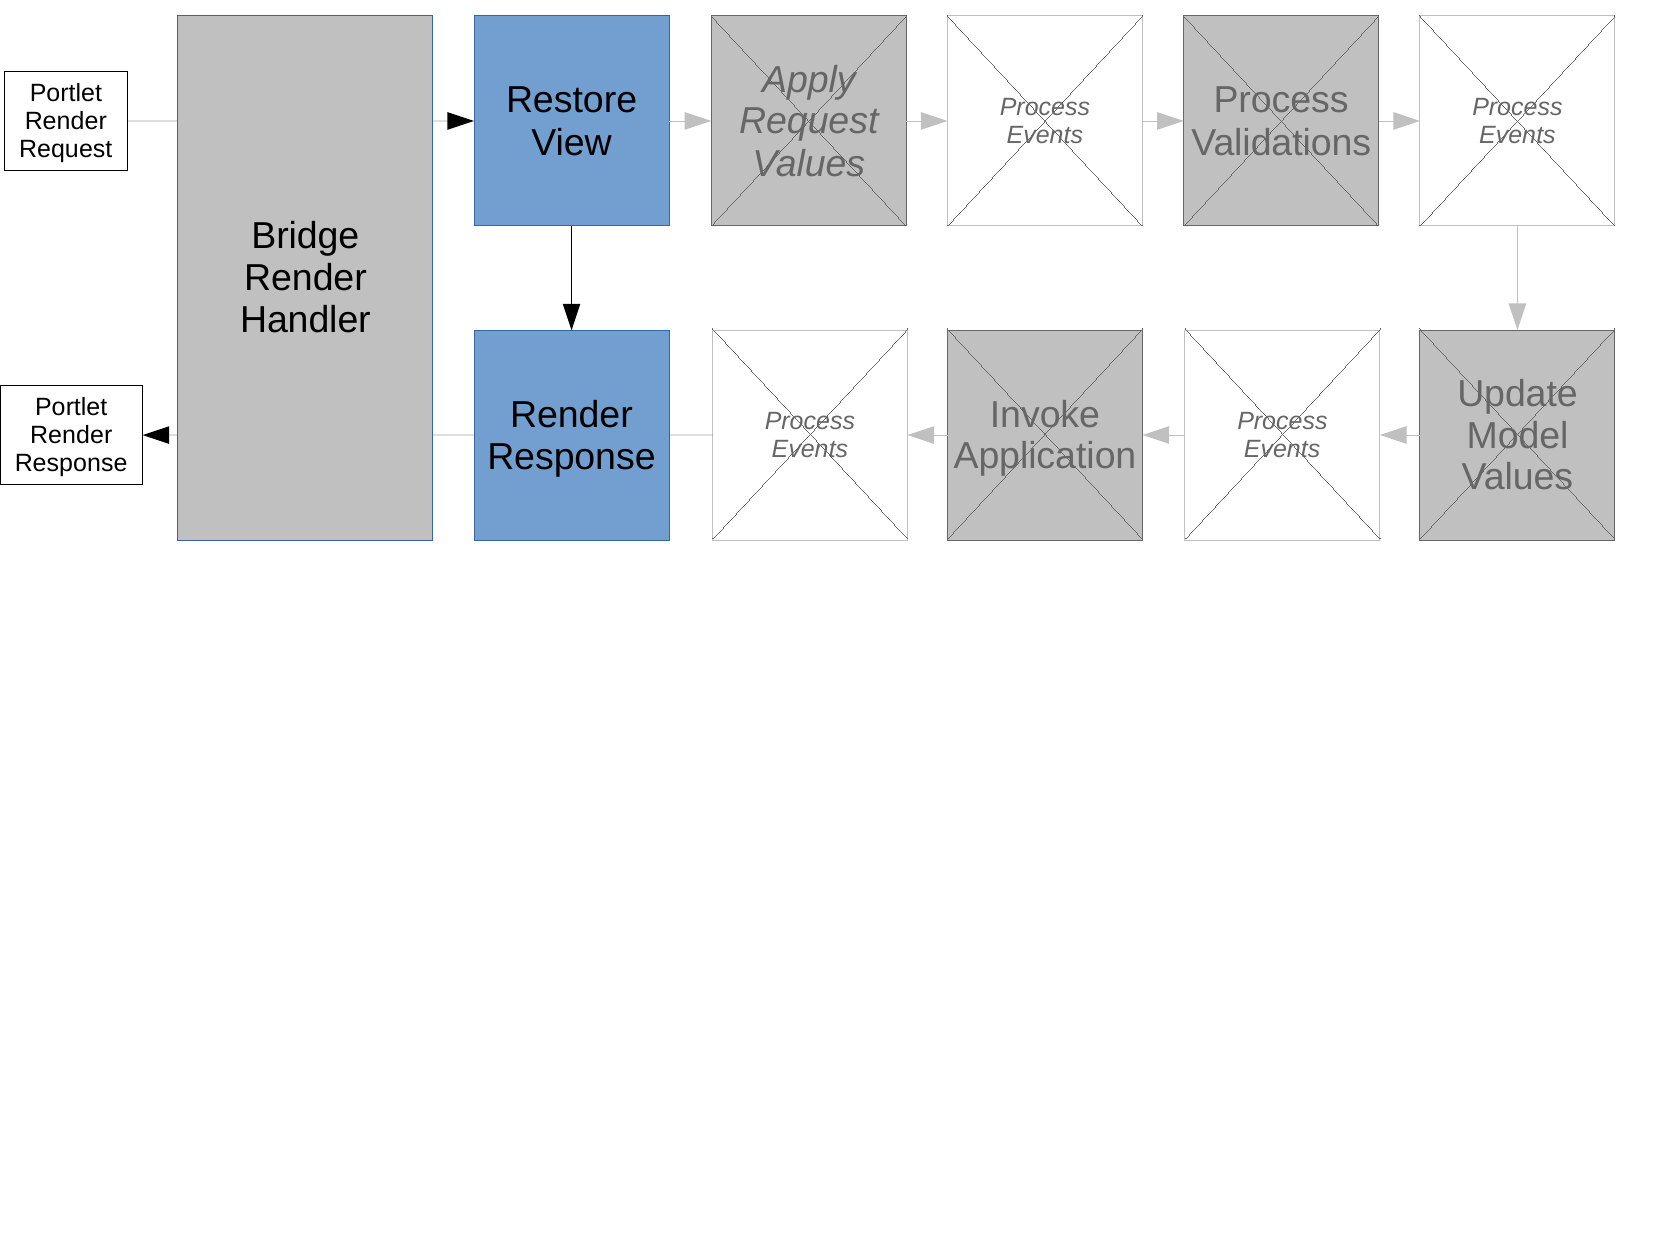

Bridge
Render
Handler
Restore
View
Apply
Request
Values
Process
Events
Process
Validations
Process
Events
Portlet
Render
Request
Process
Events
Invoke
Application
Process
Events
Update
Model
Values
Render
Response
Portlet
Render
Response